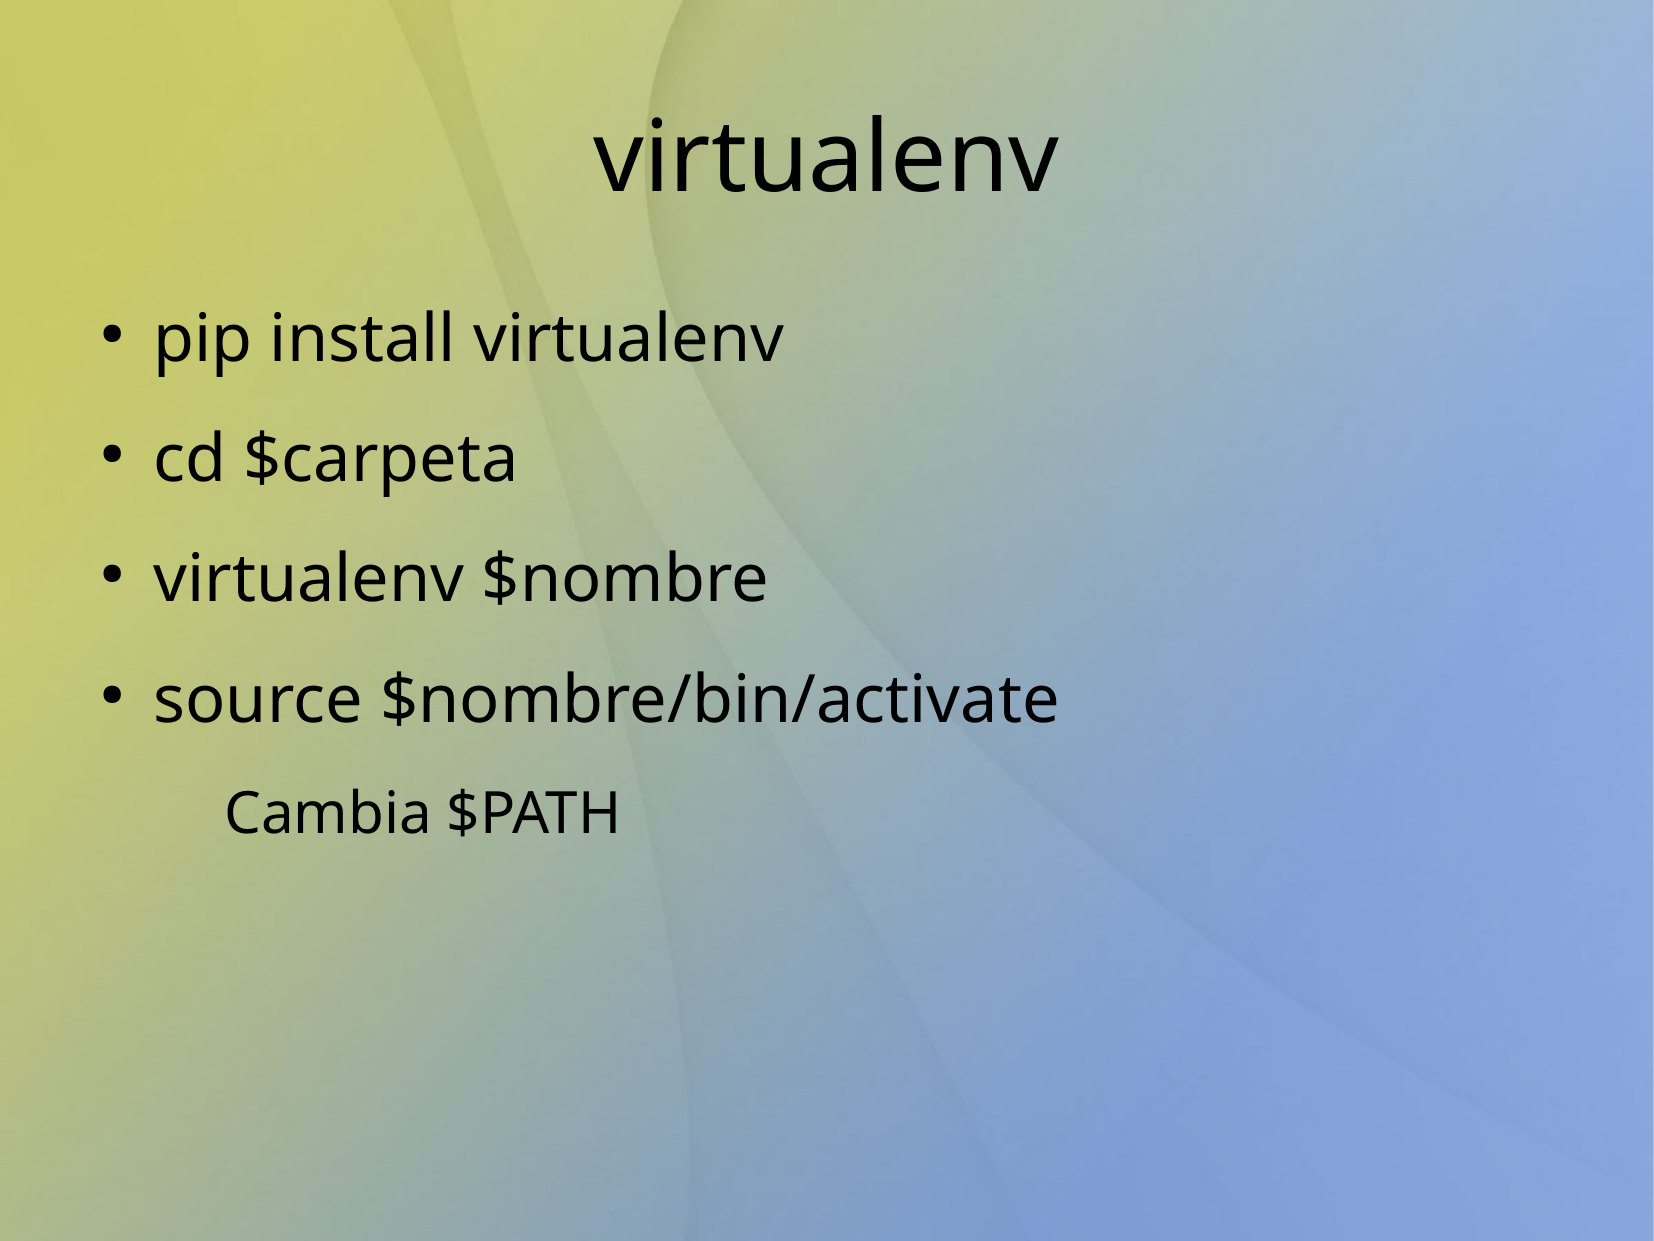

# virtualenv
pip install virtualenv
cd $carpeta
virtualenv $nombre
source $nombre/bin/activate
Cambia $PATH